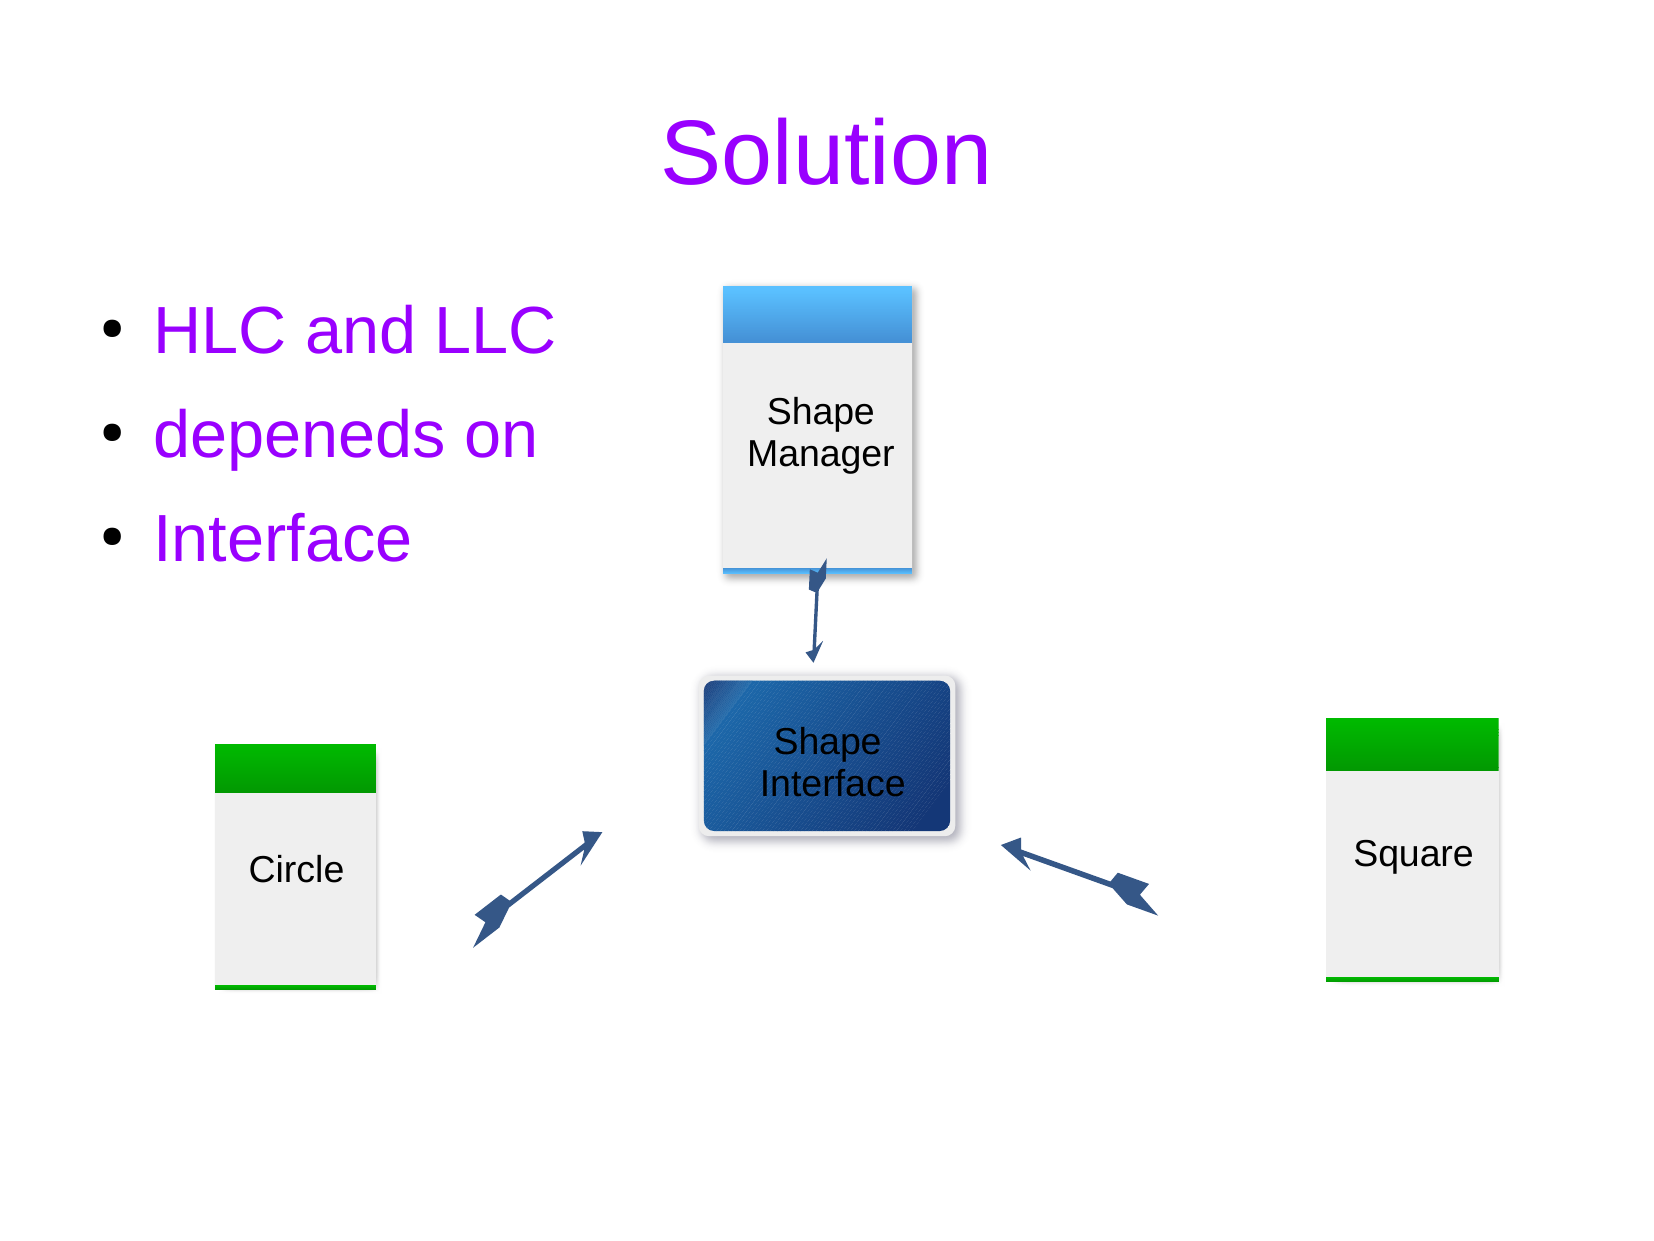

# Solution
Shape
Manager
HLC and LLC
depeneds on
Interface
Shape
Interface
Square
Circle